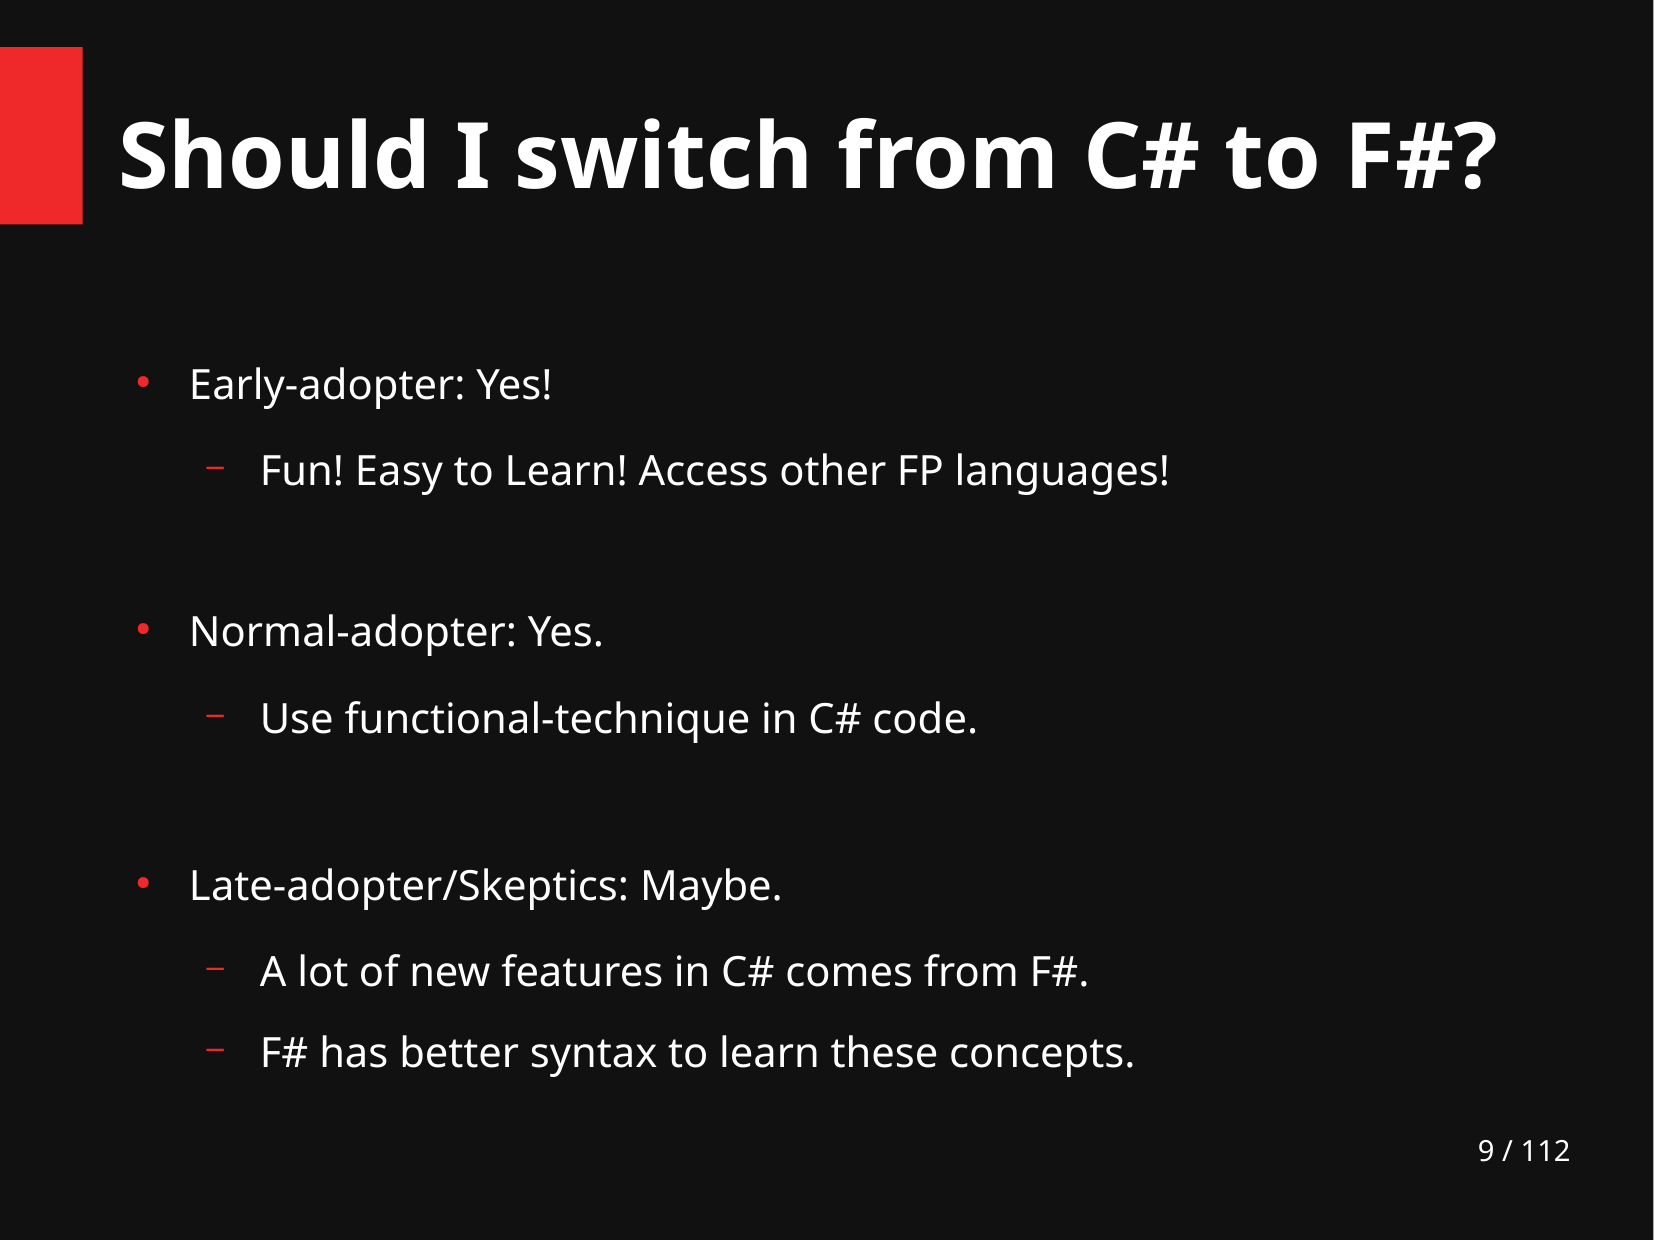

# Should I switch from C# to F#?
Early-adopter: Yes!
Fun! Easy to Learn! Access other FP languages!
Normal-adopter: Yes.
Use functional-technique in C# code.
Late-adopter/Skeptics: Maybe.
A lot of new features in C# comes from F#.
F# has better syntax to learn these concepts.
9